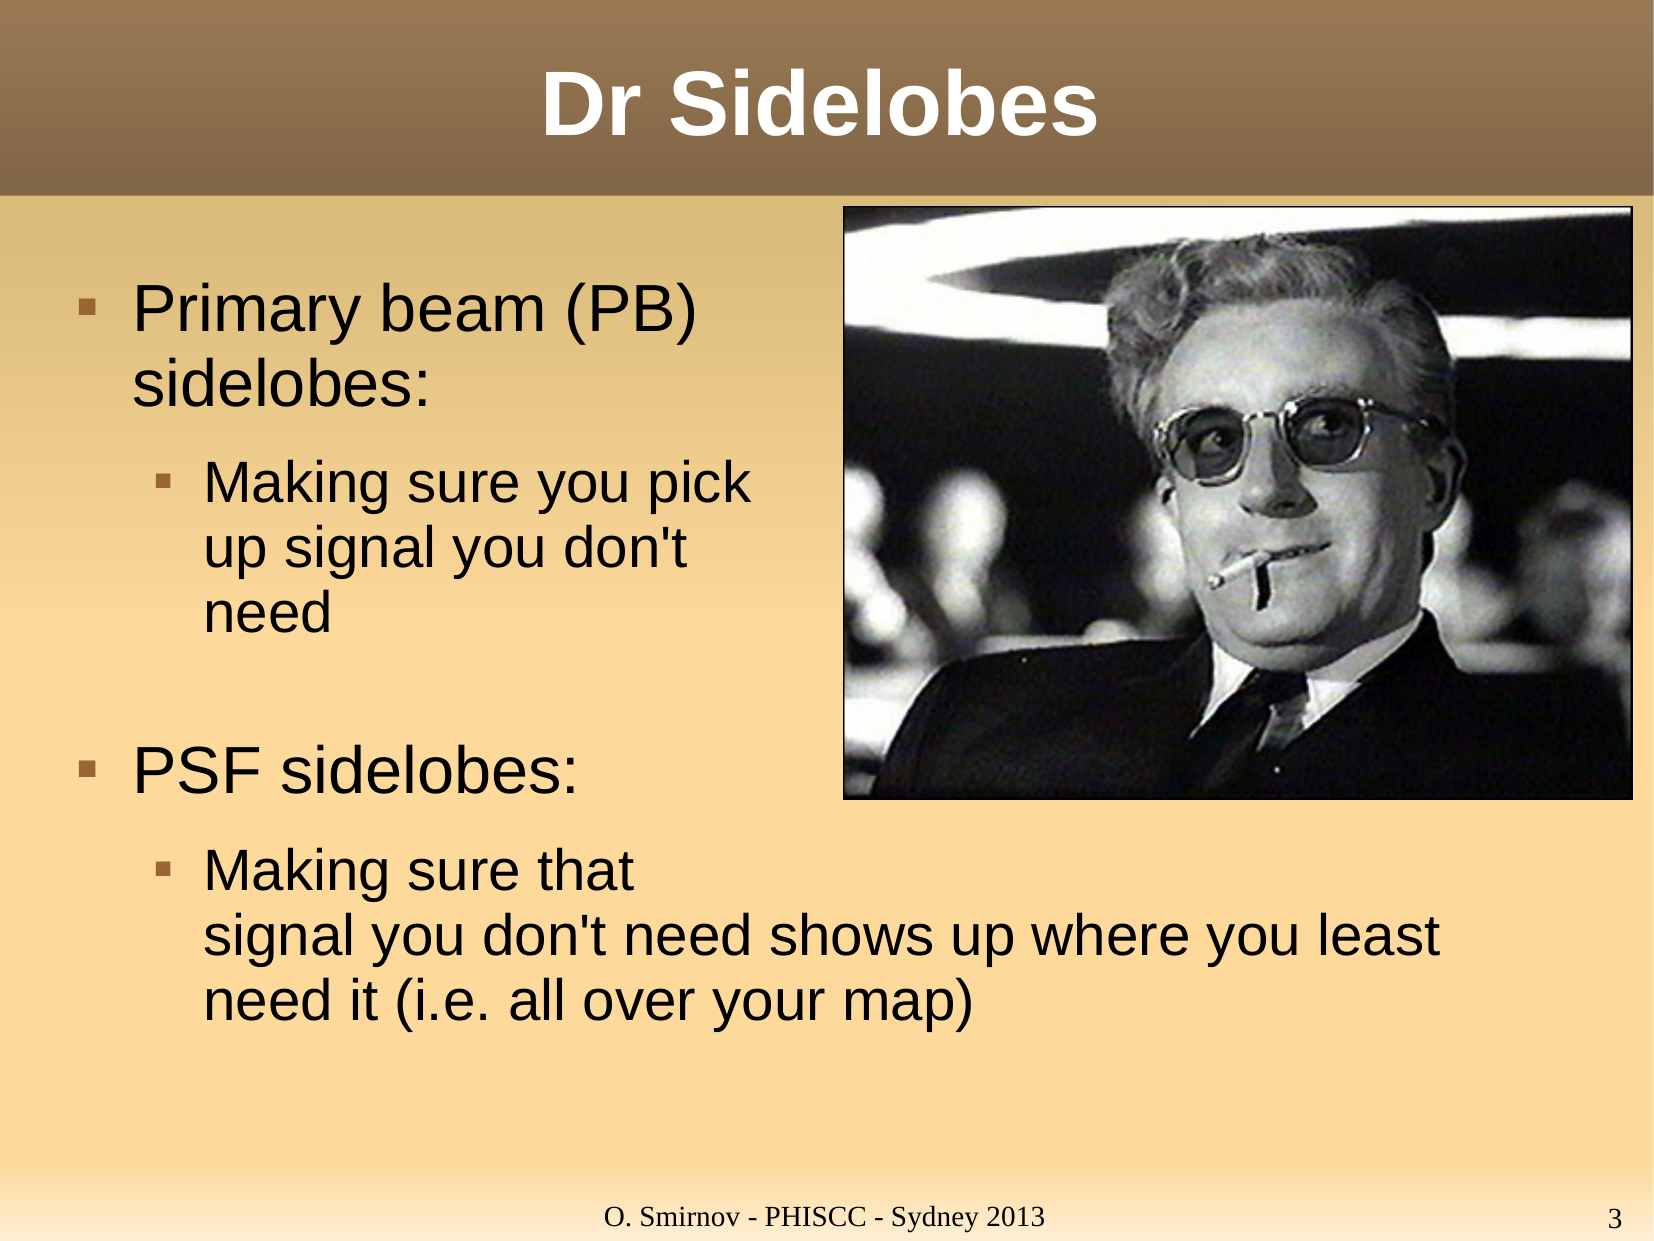

# Dr Sidelobes
Primary beam (PB)
sidelobes:
Making sure you pick
up signal you don't
need
PSF sidelobes:
Making sure that
signal you don't need shows up where you least need it (i.e. all over your map)
O. Smirnov - PHISCC - Sydney 2013
3